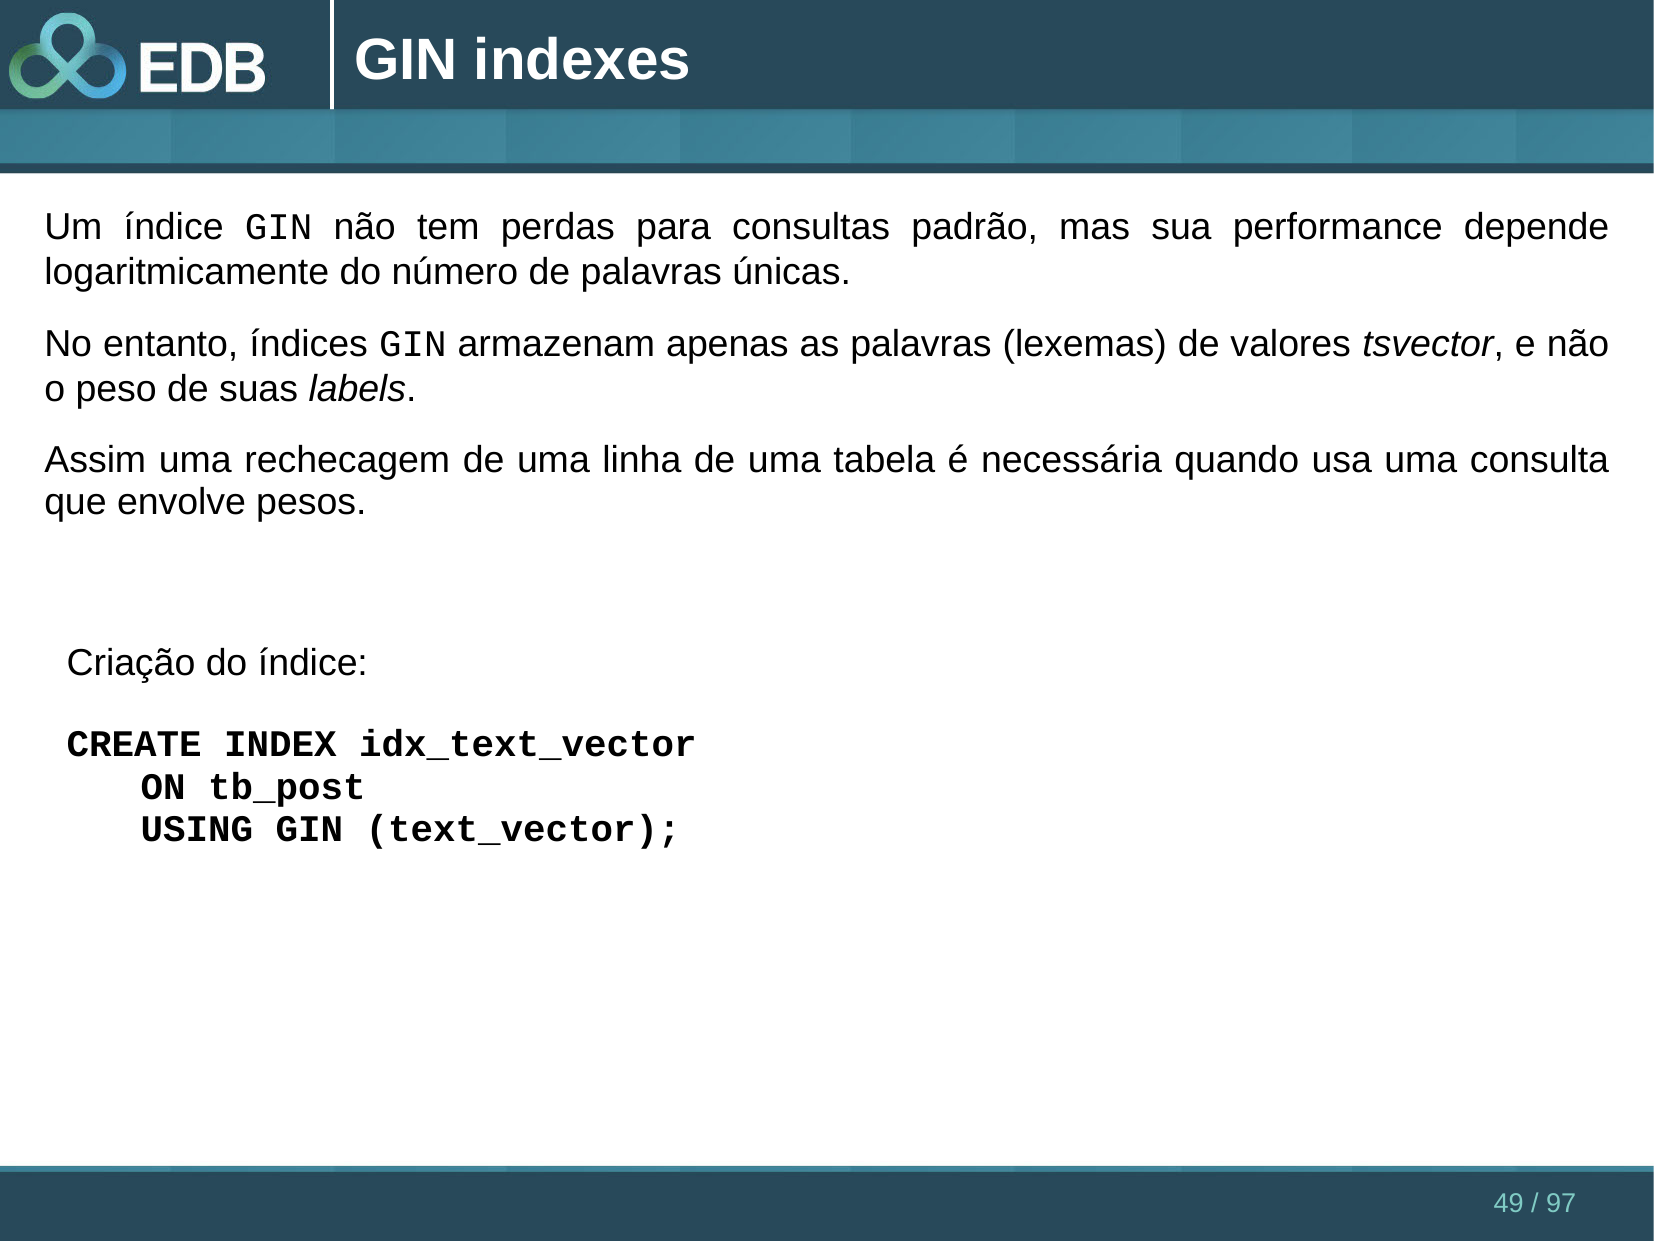

# GIN indexes
Um índice GIN não tem perdas para consultas padrão, mas sua performance depende logaritmicamente do número de palavras únicas.
No entanto, índices GIN armazenam apenas as palavras (lexemas) de valores tsvector, e não o peso de suas labels.
Assim uma rechecagem de uma linha de uma tabela é necessária quando usa uma consulta que envolve pesos.
Criação do índice:
CREATE INDEX idx_text_vector
	ON tb_post
	USING GIN (text_vector);